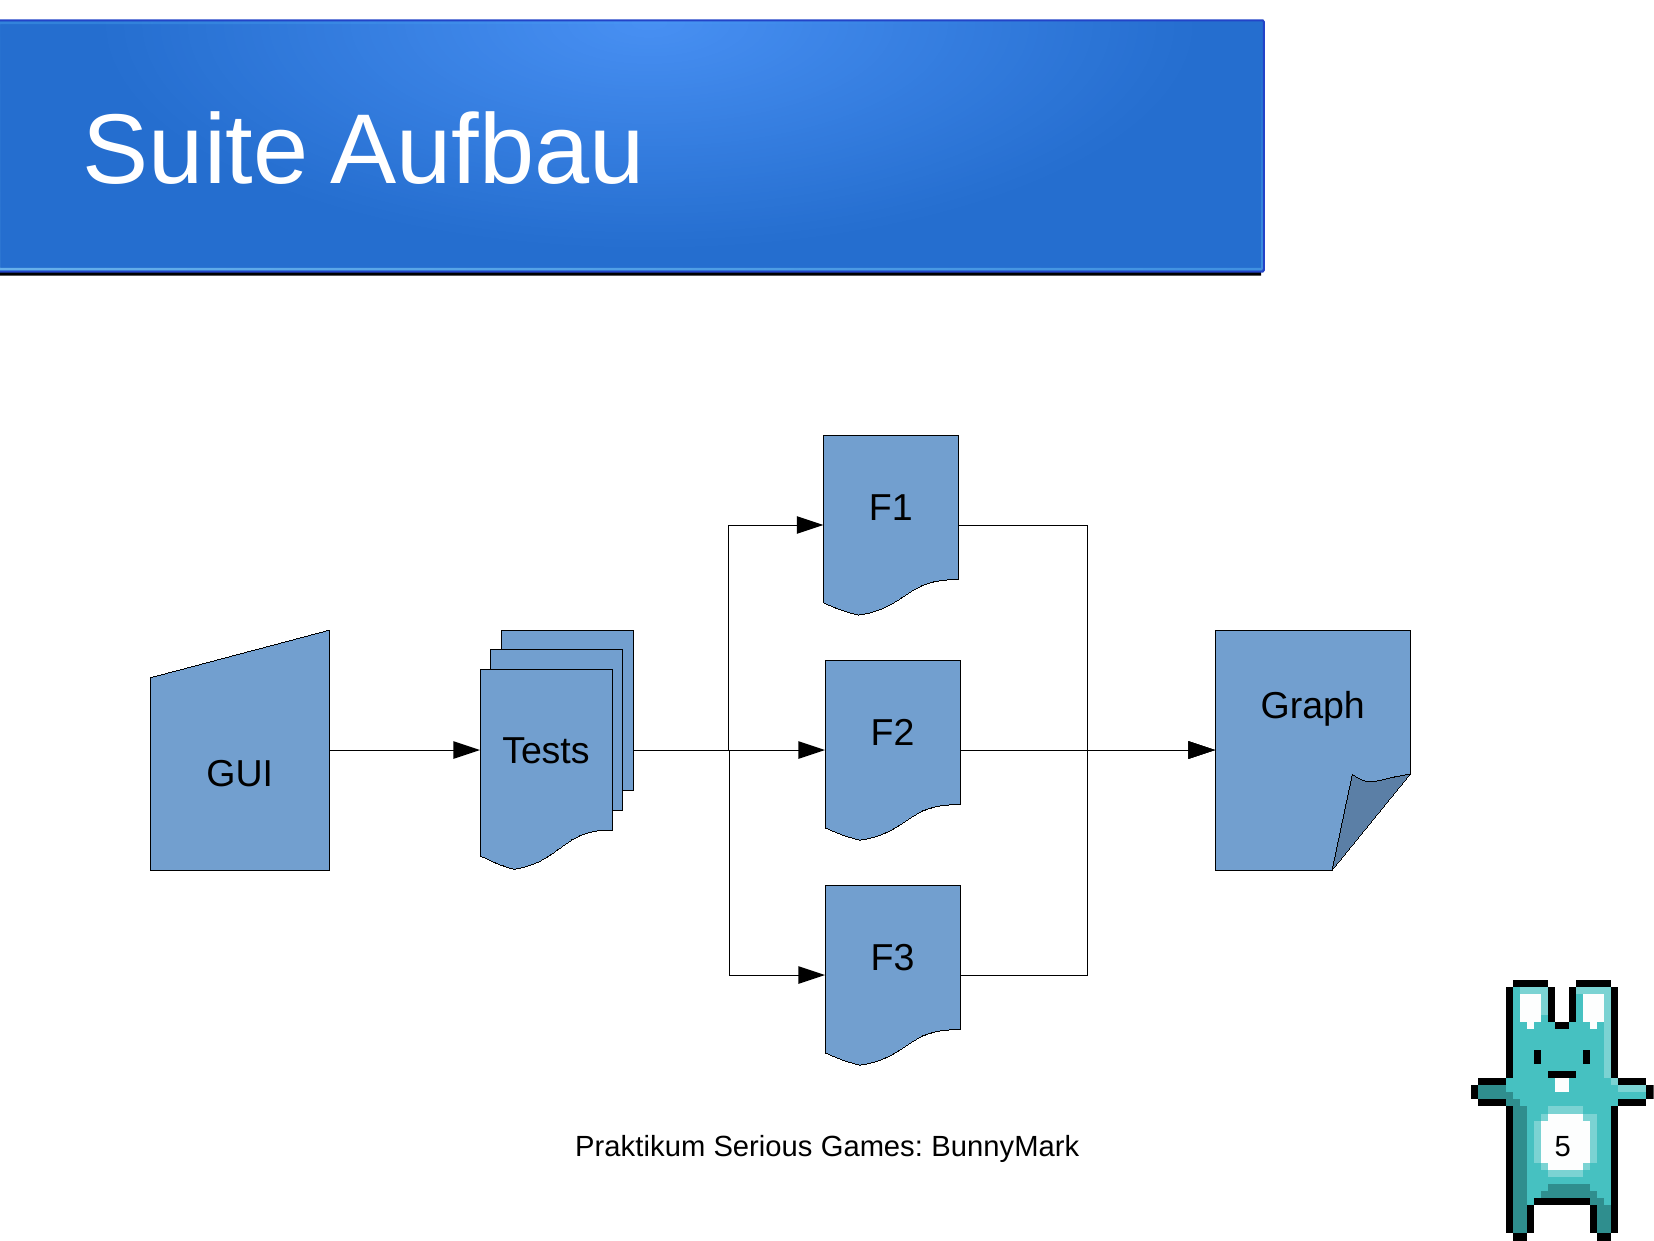

# Suite Aufbau
F1
GUI
Tests
Graph
F2
F3
Praktikum Serious Games: BunnyMark
5